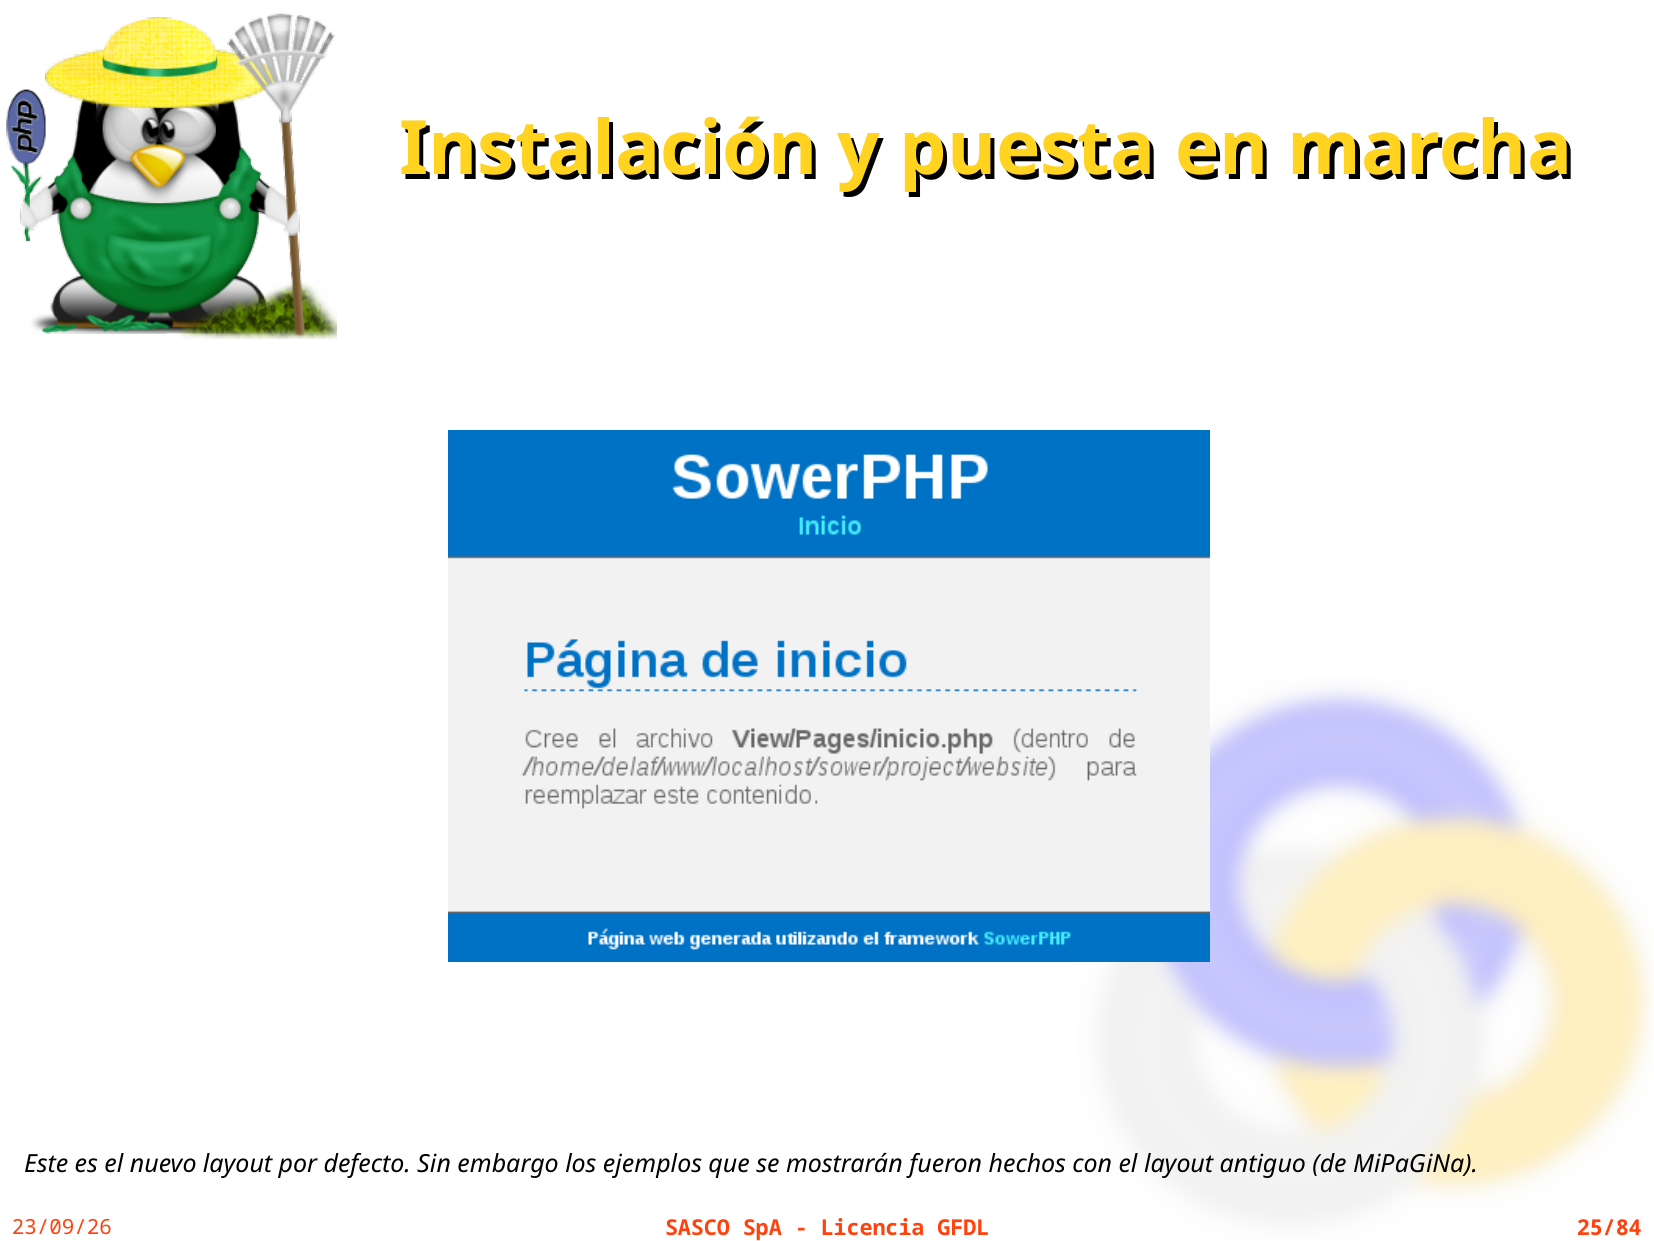

# Instalación y puesta en marcha
Este es el nuevo layout por defecto. Sin embargo los ejemplos que se mostrarán fueron hechos con el layout antiguo (de MiPaGiNa).
SASCO SpA - Licencia GFDL
25